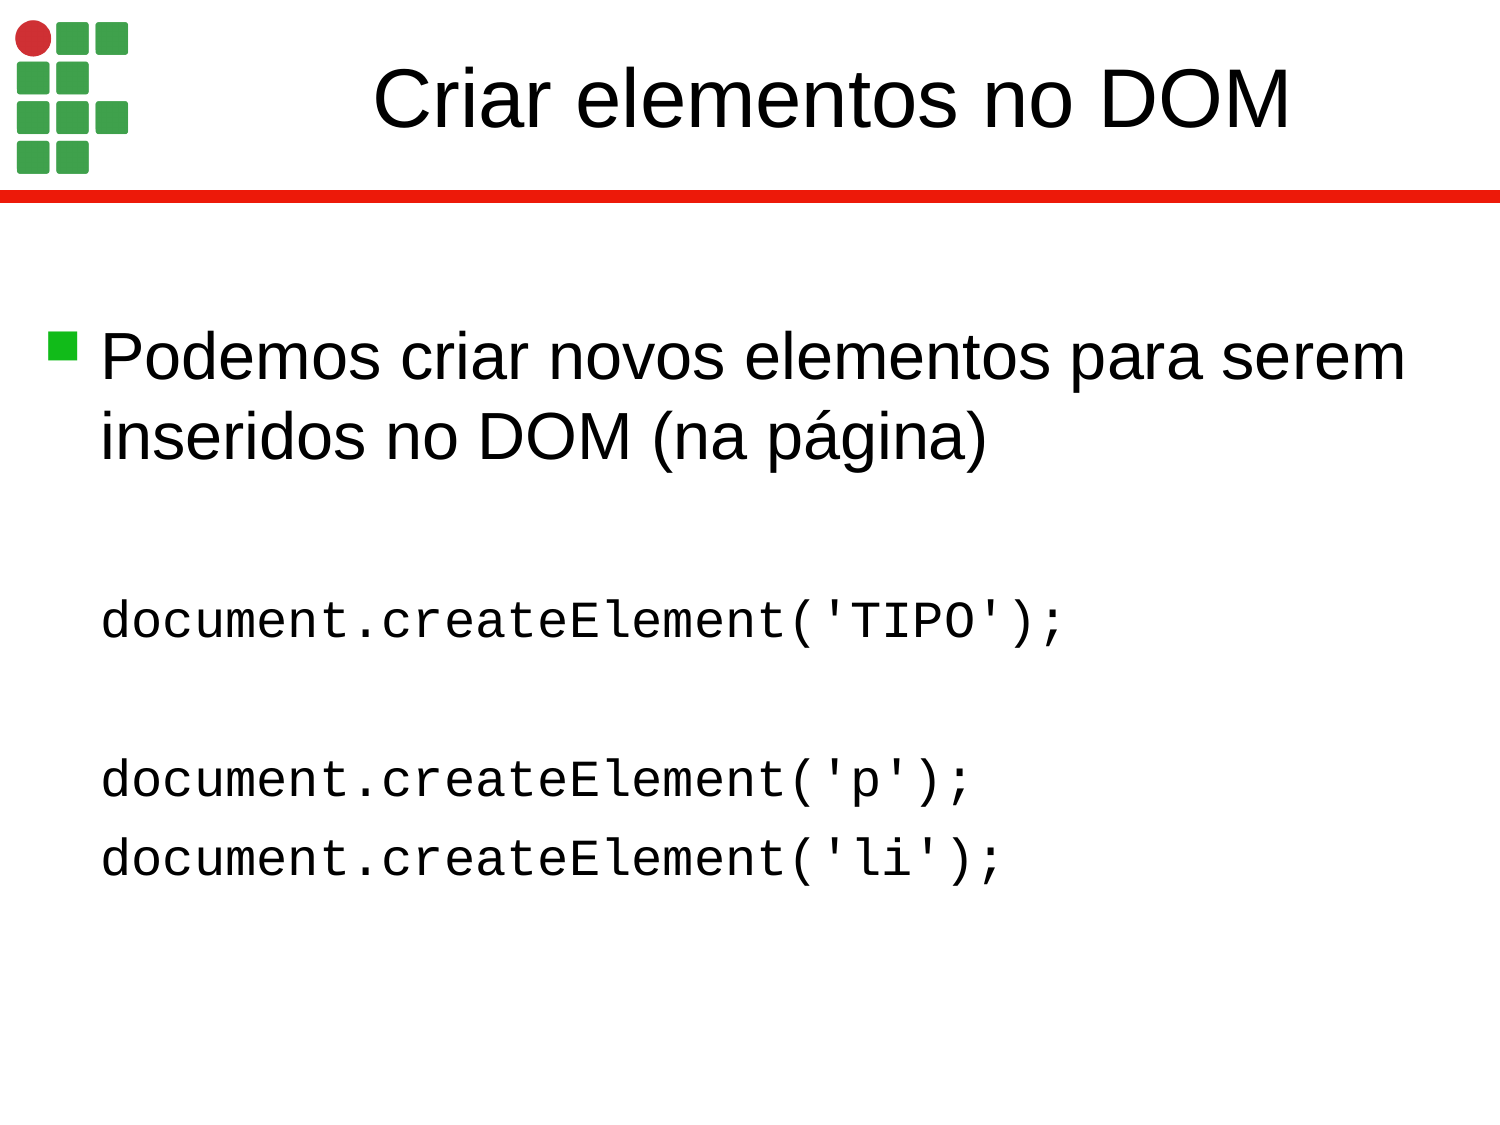

# Criar elementos no DOM
Podemos criar novos elementos para serem inseridos no DOM (na página)
document.createElement('TIPO');
document.createElement('p');
document.createElement('li');